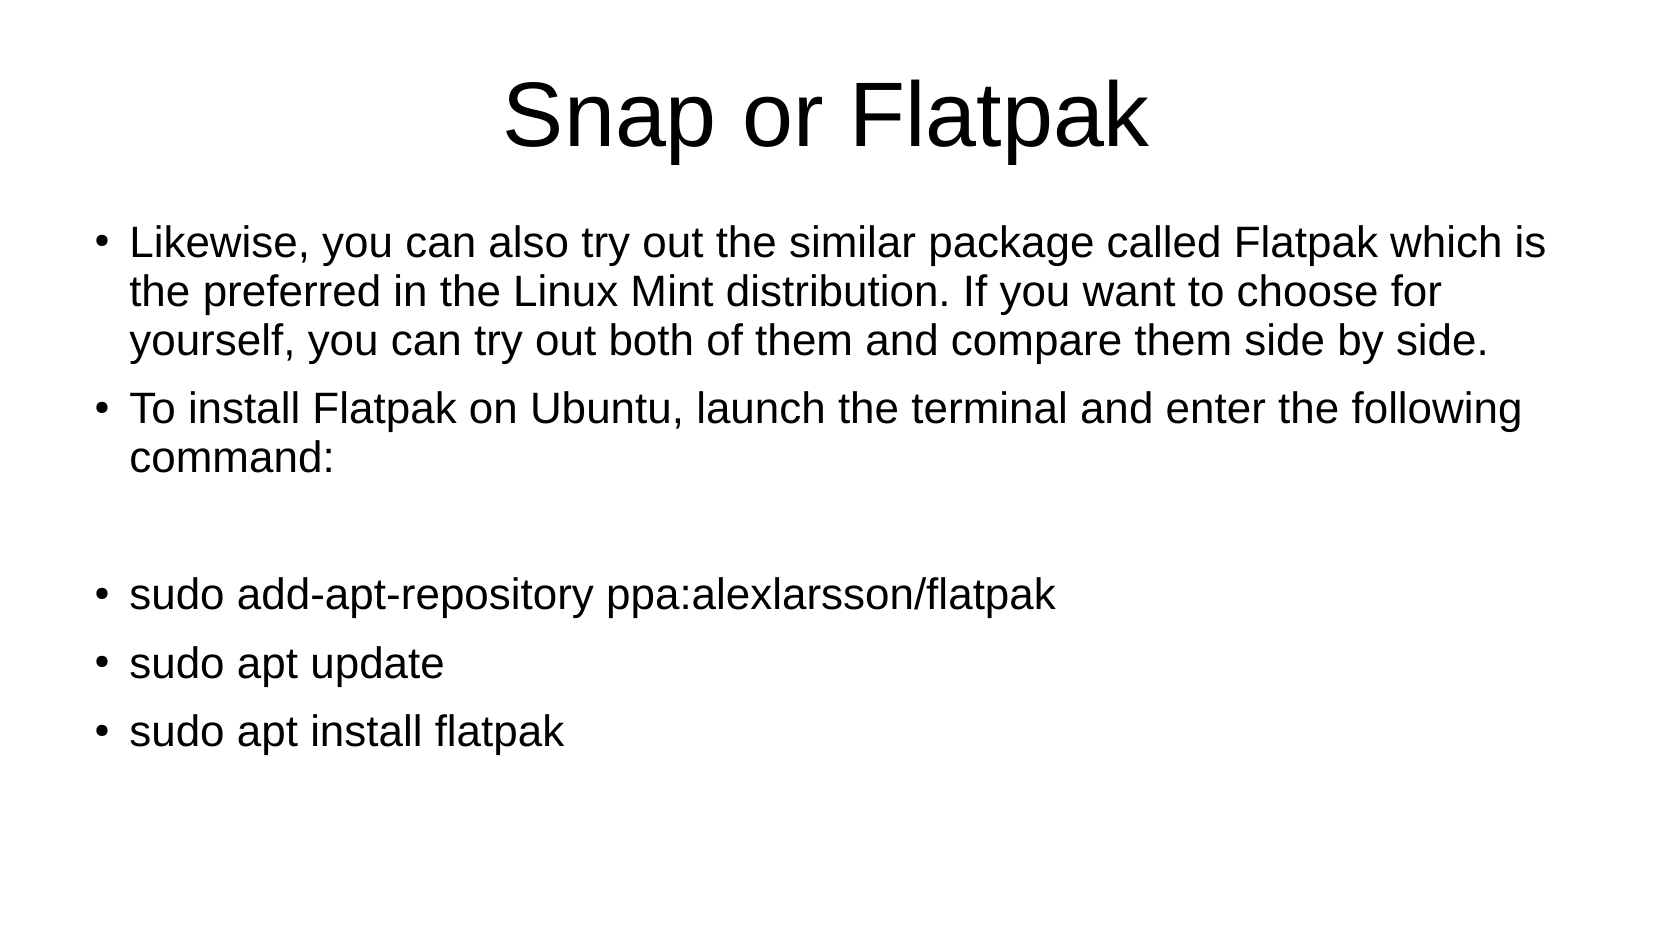

# Snap or Flatpak
Likewise, you can also try out the similar package called Flatpak which is the preferred in the Linux Mint distribution. If you want to choose for yourself, you can try out both of them and compare them side by side.
To install Flatpak on Ubuntu, launch the terminal and enter the following command:
sudo add-apt-repository ppa:alexlarsson/flatpak
sudo apt update
sudo apt install flatpak